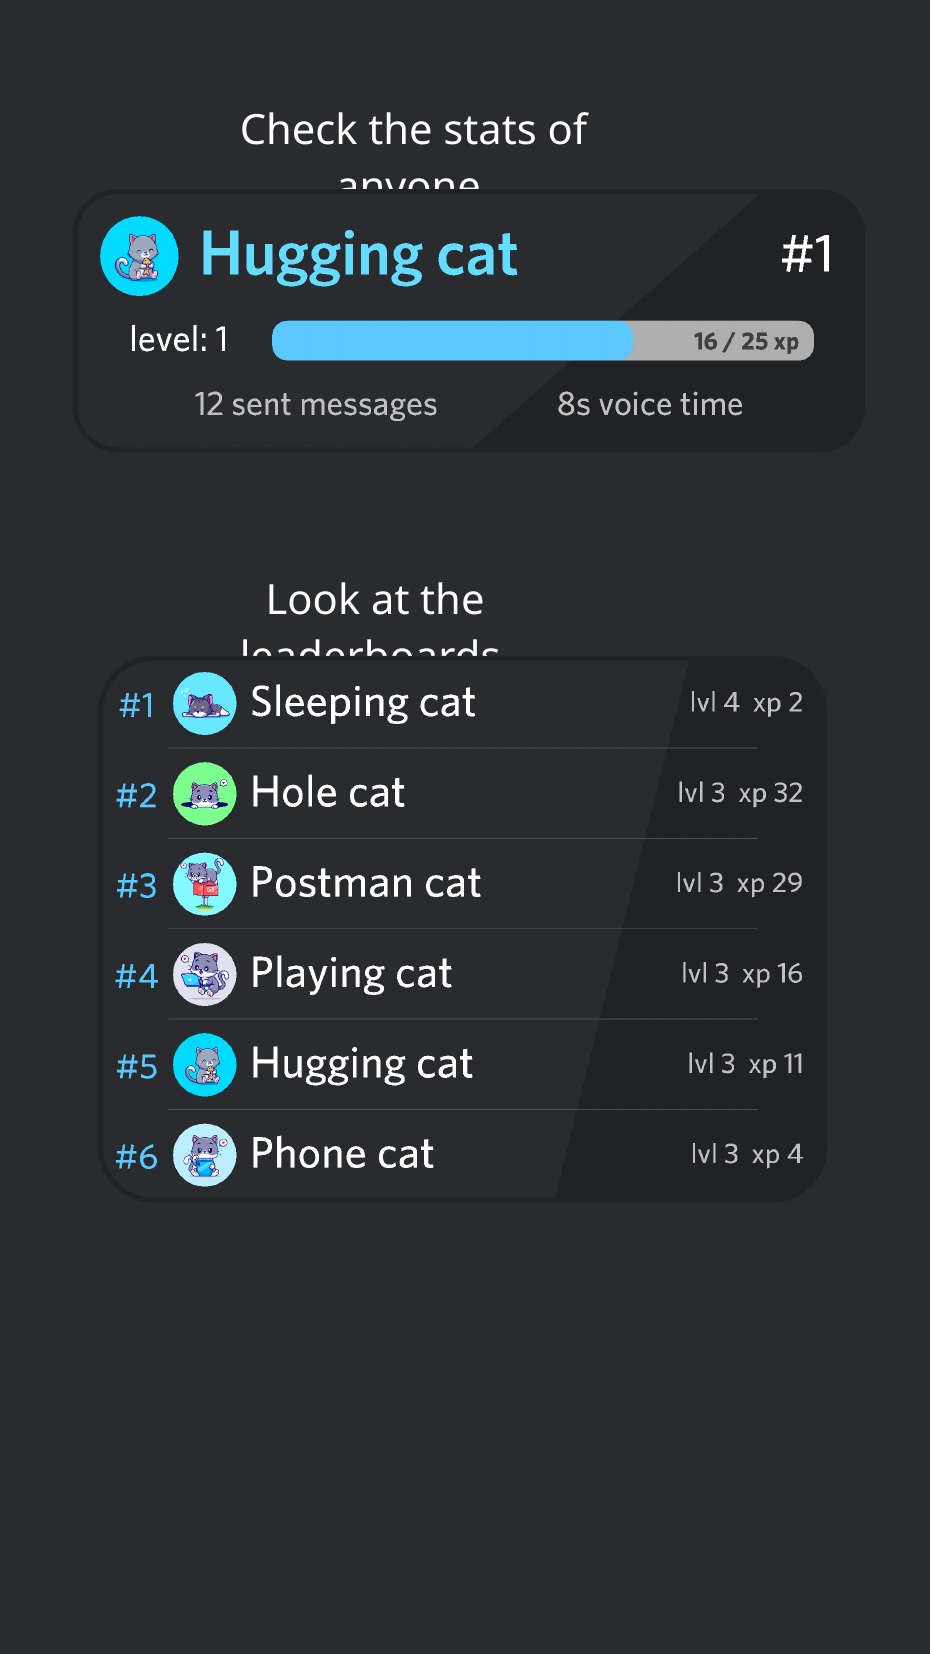

Check the stats of anyone
Look at the leaderboards